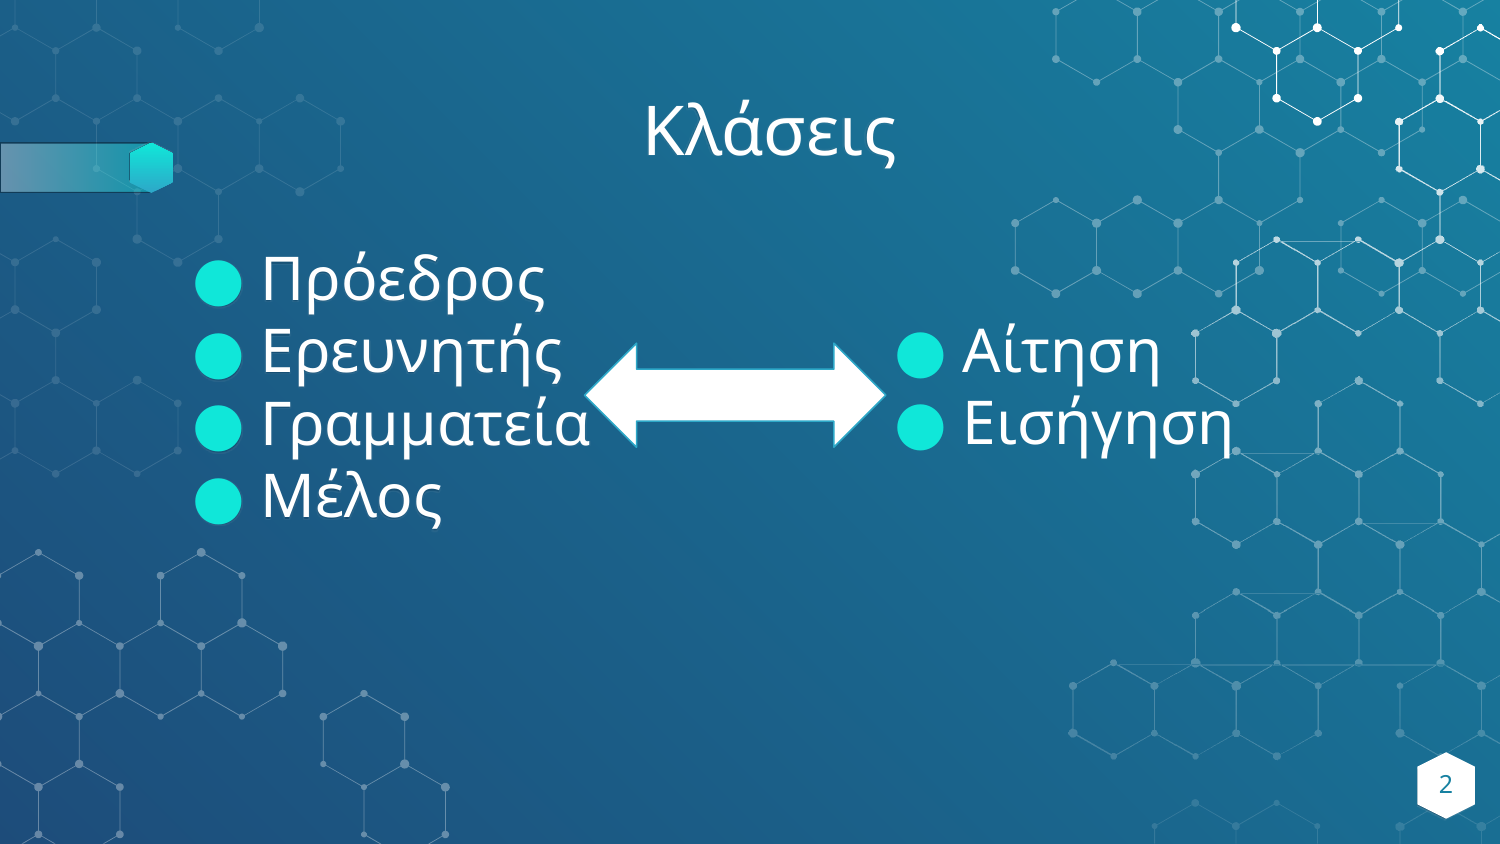

# Κλάσεις
Πρόεδρος
Ερευνητής
Γραμματεία
Μέλος
Αίτηση
Εισήγηση